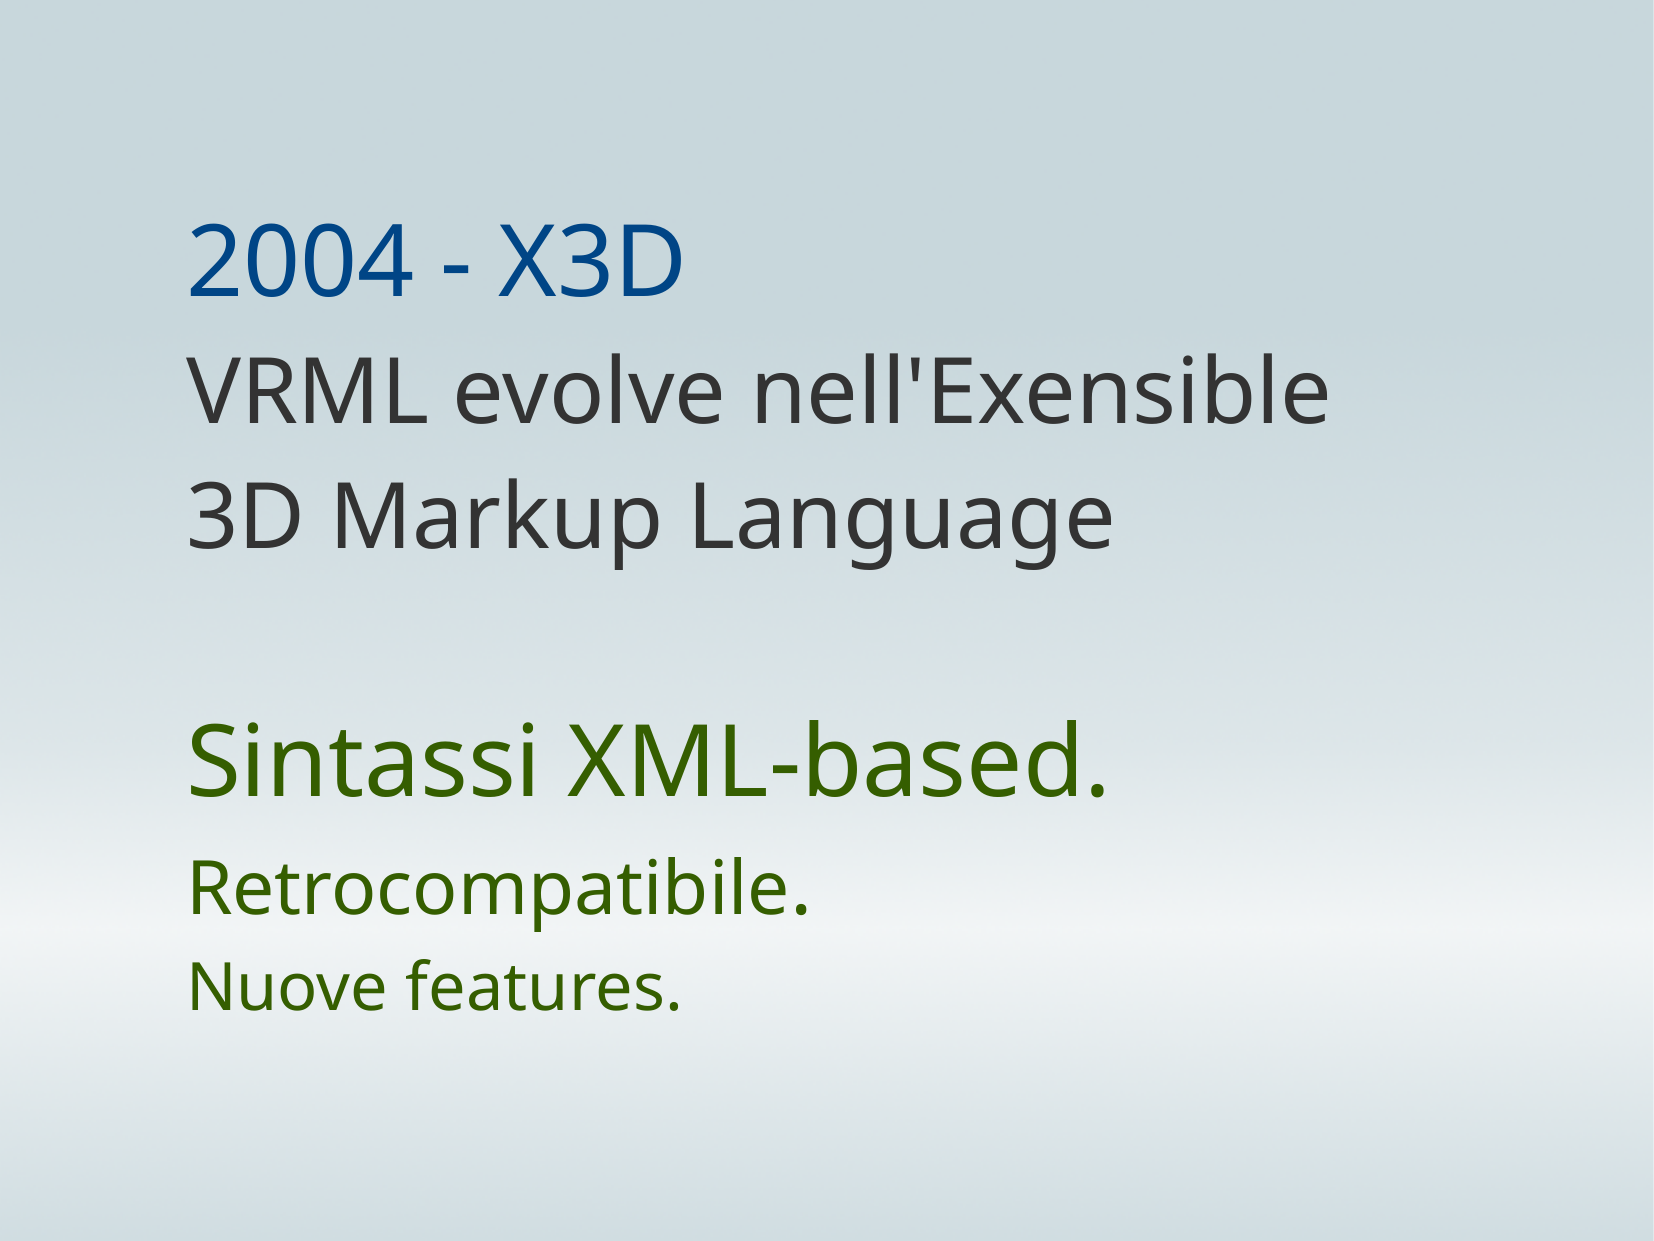

2004 - X3D
VRML evolve nell'Exensible 3D Markup Language
Sintassi XML-based. Retrocompatibile.
Nuove features.